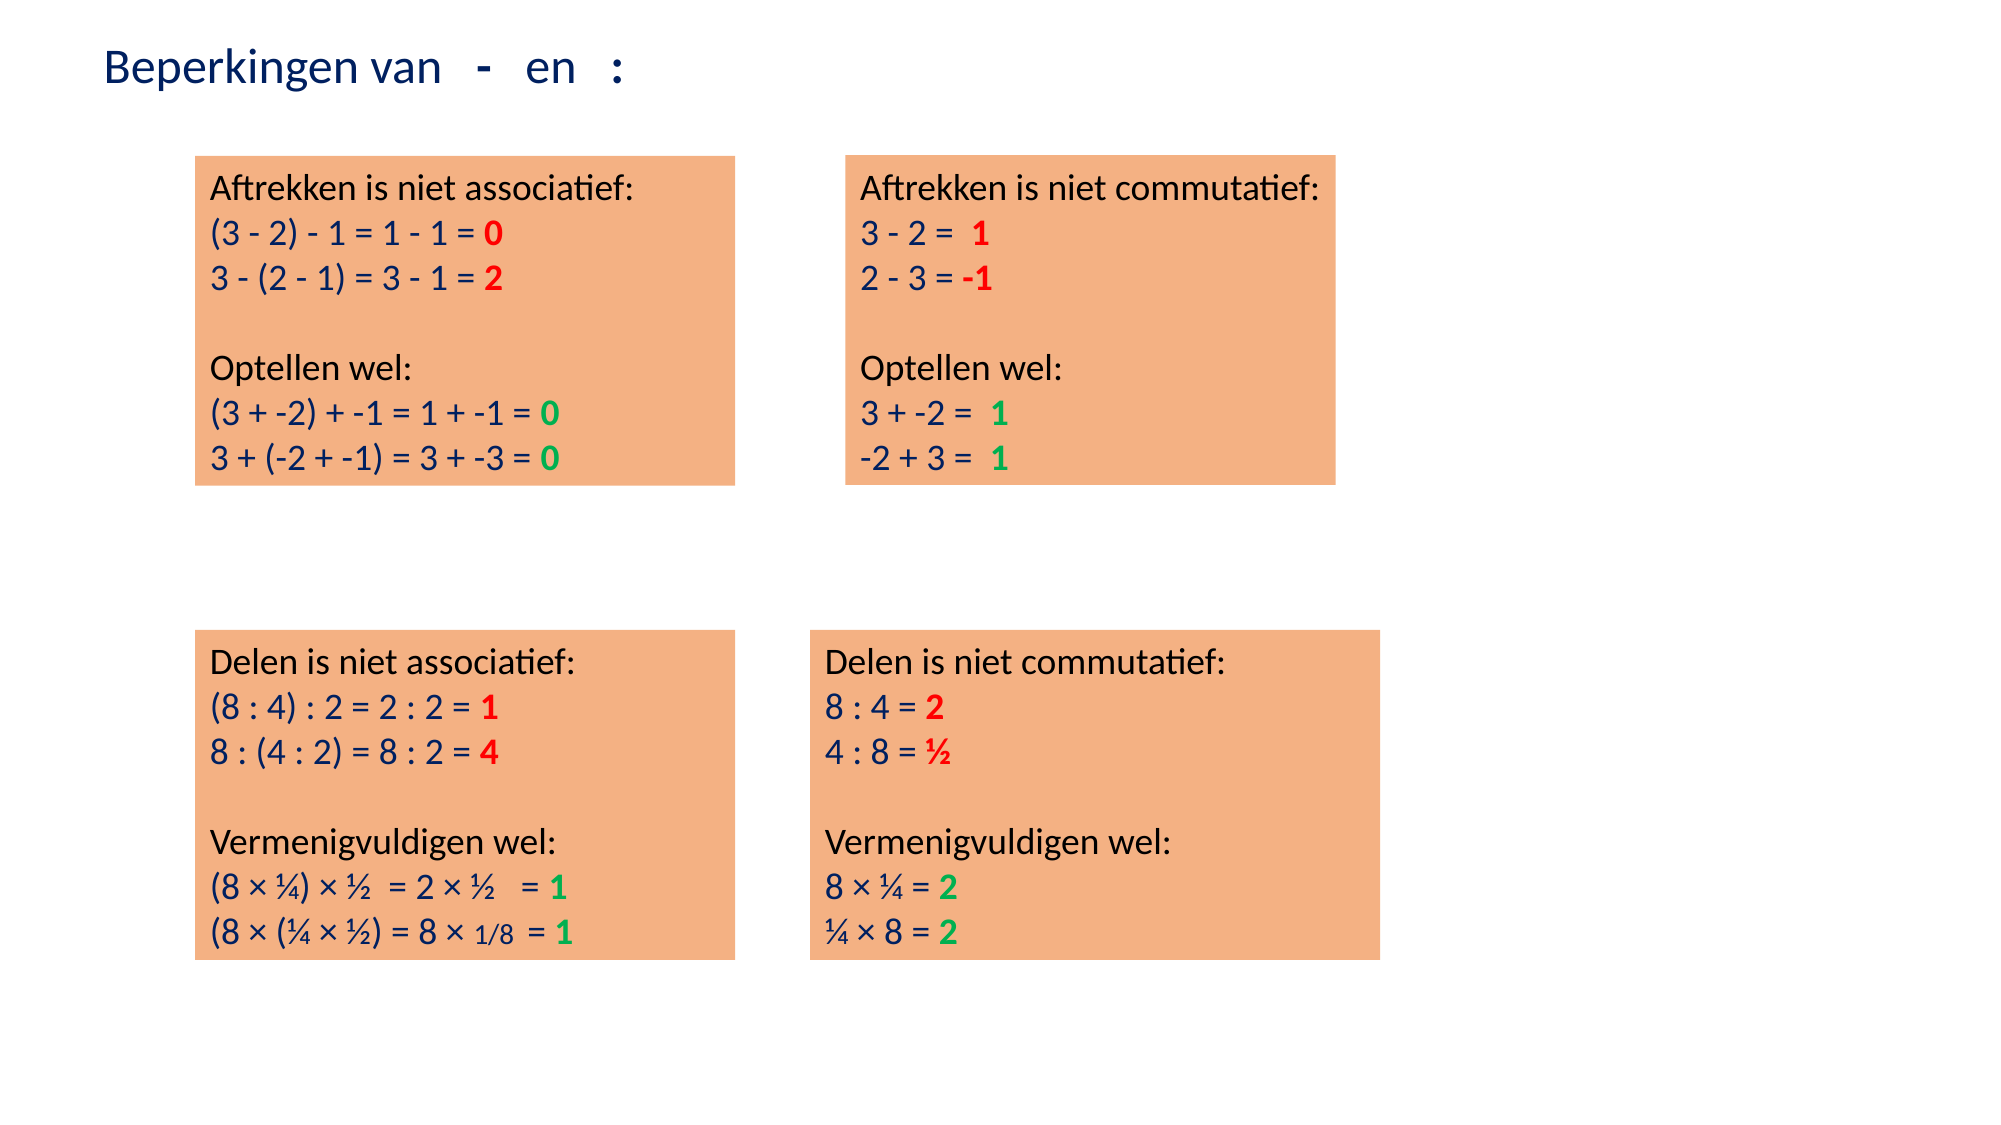

Beperkingen van - en :
Aftrekken is niet commutatief:
3 - 2 = 1
2 - 3 = -1
Optellen wel:
3 + -2 = 1
-2 + 3 = 1
Aftrekken is niet associatief:
(3 - 2) - 1 = 1 - 1 = 0
3 - (2 - 1) = 3 - 1 = 2
Optellen wel:
(3 + -2) + -1 = 1 + -1 = 0
3 + (-2 + -1) = 3 + -3 = 0
Delen is niet associatief:
(8 : 4) : 2 = 2 : 2 = 1
8 : (4 : 2) = 8 : 2 = 4
Vermenigvuldigen wel:
(8 × ¼) × ½ = 2 × ½ = 1
(8 × (¼ × ½) = 8 × 1/8 = 1
Delen is niet commutatief:
8 : 4 = 2
4 : 8 = ½
Vermenigvuldigen wel:
8 × ¼ = 2
¼ × 8 = 2